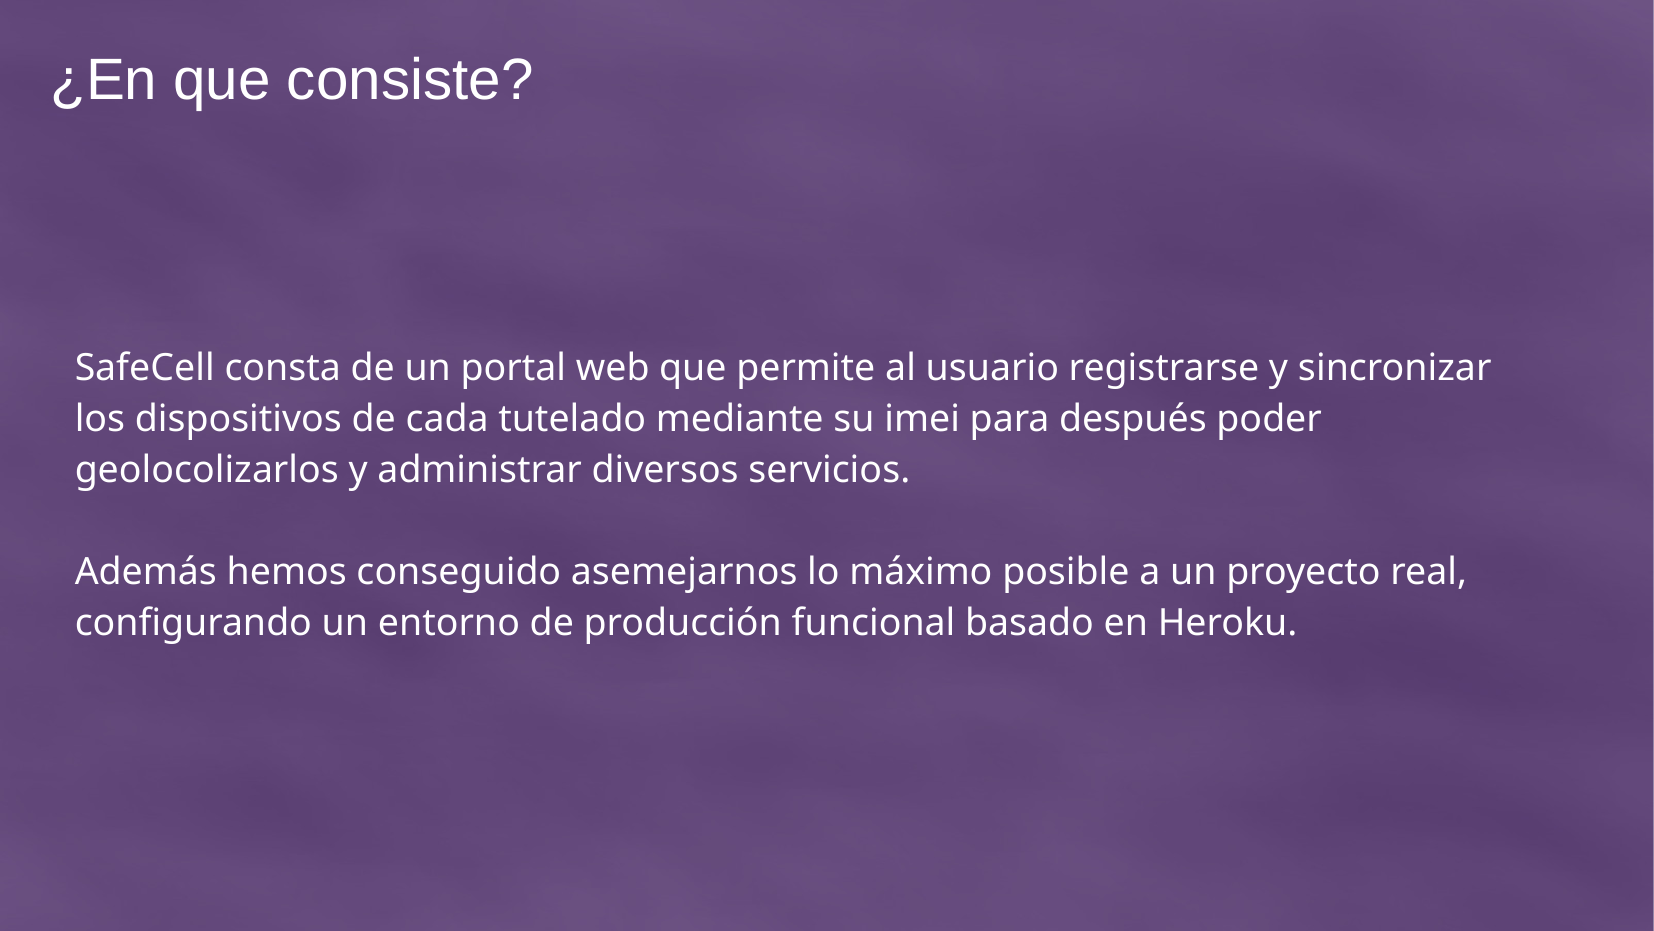

# ¿En que consiste?
SafeCell consta de un portal web que permite al usuario registrarse y sincronizar los dispositivos de cada tutelado mediante su imei para después poder geolocolizarlos y administrar diversos servicios.
Además hemos conseguido asemejarnos lo máximo posible a un proyecto real, configurando un entorno de producción funcional basado en Heroku.